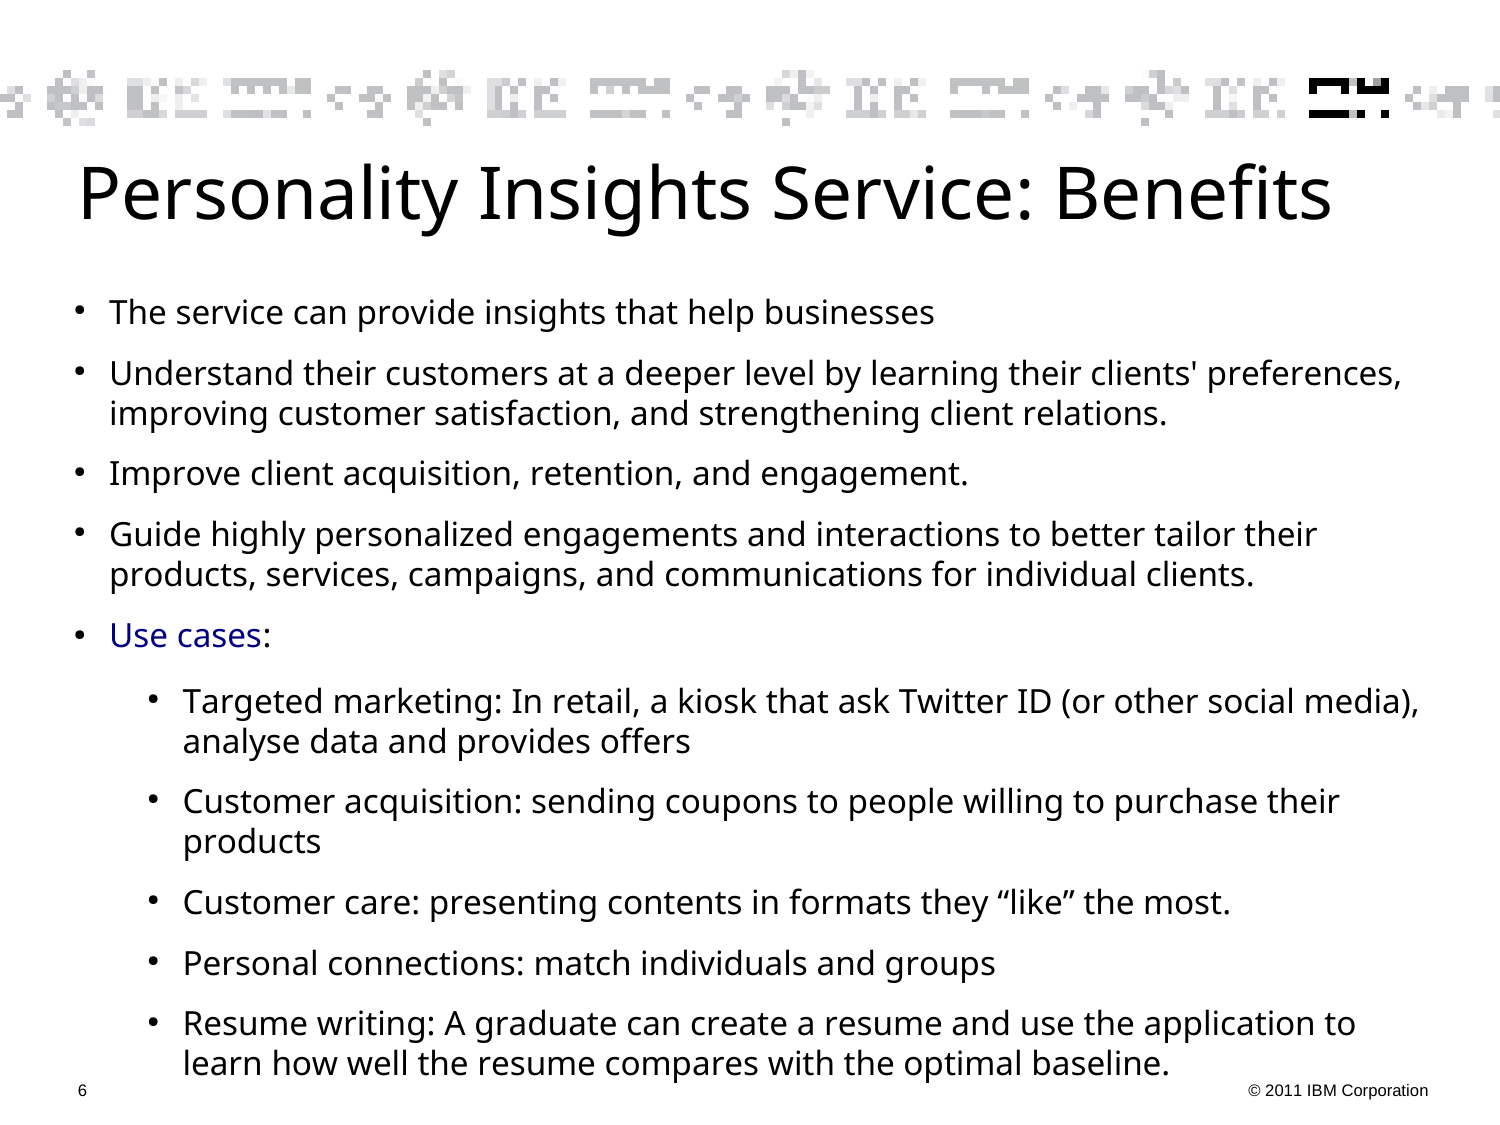

# Personality Insights Service: Benefits
The service can provide insights that help businesses
Understand their customers at a deeper level by learning their clients' preferences, improving customer satisfaction, and strengthening client relations.
Improve client acquisition, retention, and engagement.
Guide highly personalized engagements and interactions to better tailor their products, services, campaigns, and communications for individual clients.
Use cases:
Targeted marketing: In retail, a kiosk that ask Twitter ID (or other social media), analyse data and provides offers
Customer acquisition: sending coupons to people willing to purchase their products
Customer care: presenting contents in formats they “like” the most.
Personal connections: match individuals and groups
Resume writing: A graduate can create a resume and use the application to learn how well the resume compares with the optimal baseline.
6